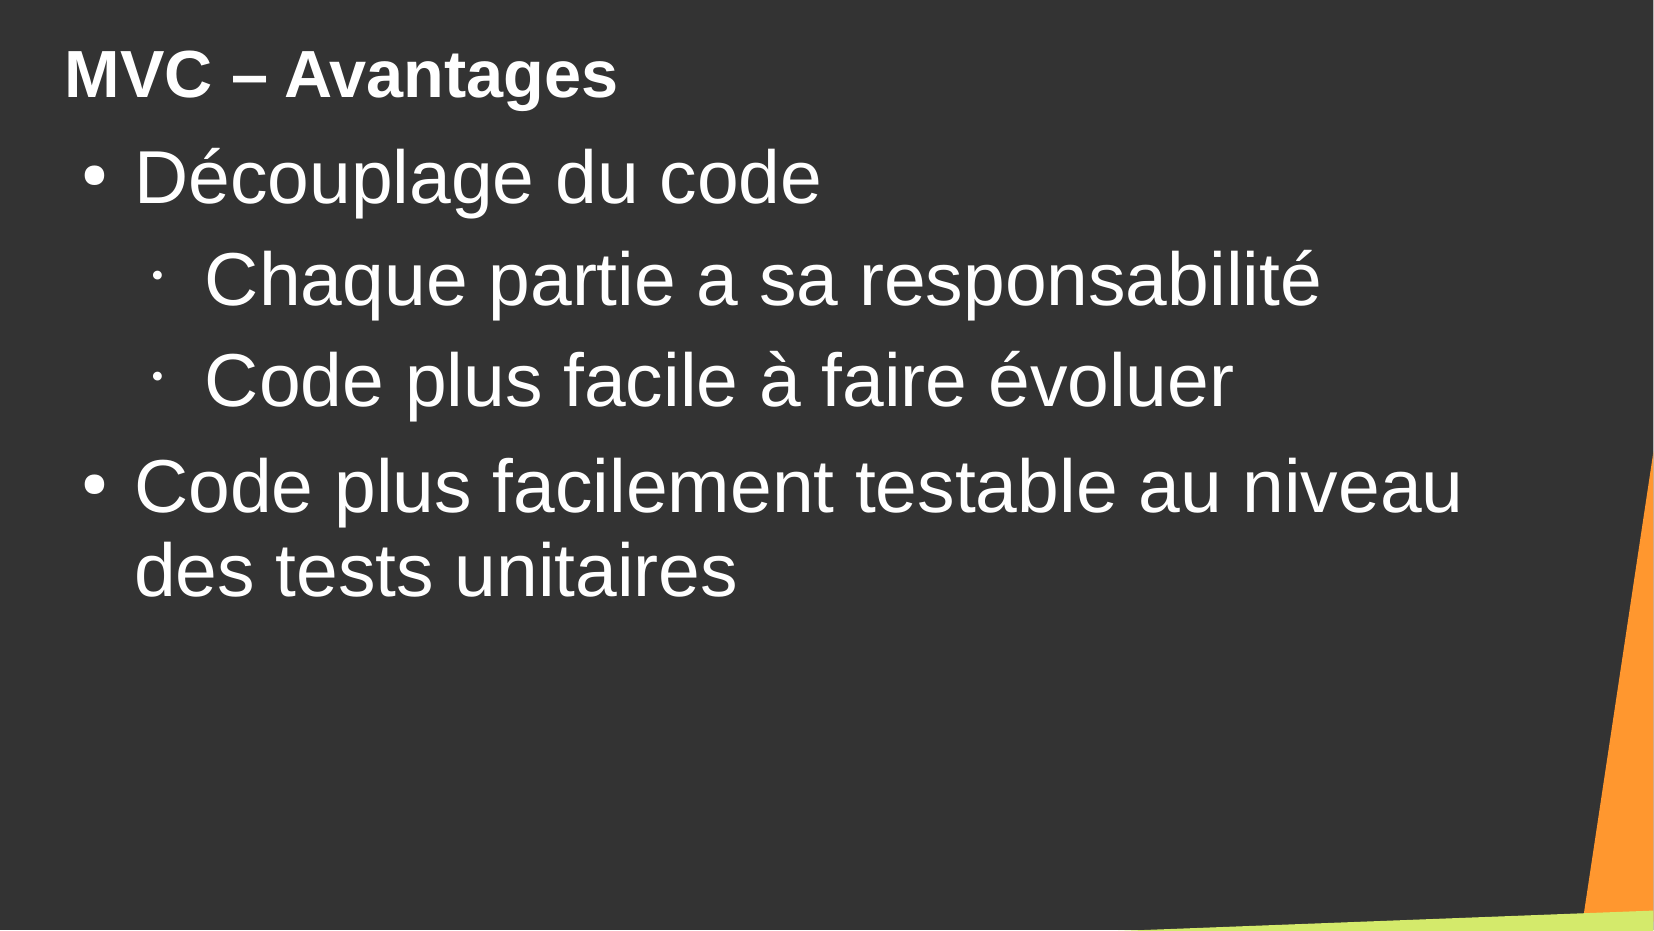

# MVC – Avantages
Découplage du code
Chaque partie a sa responsabilité
Code plus facile à faire évoluer
Code plus facilement testable au niveau des tests unitaires